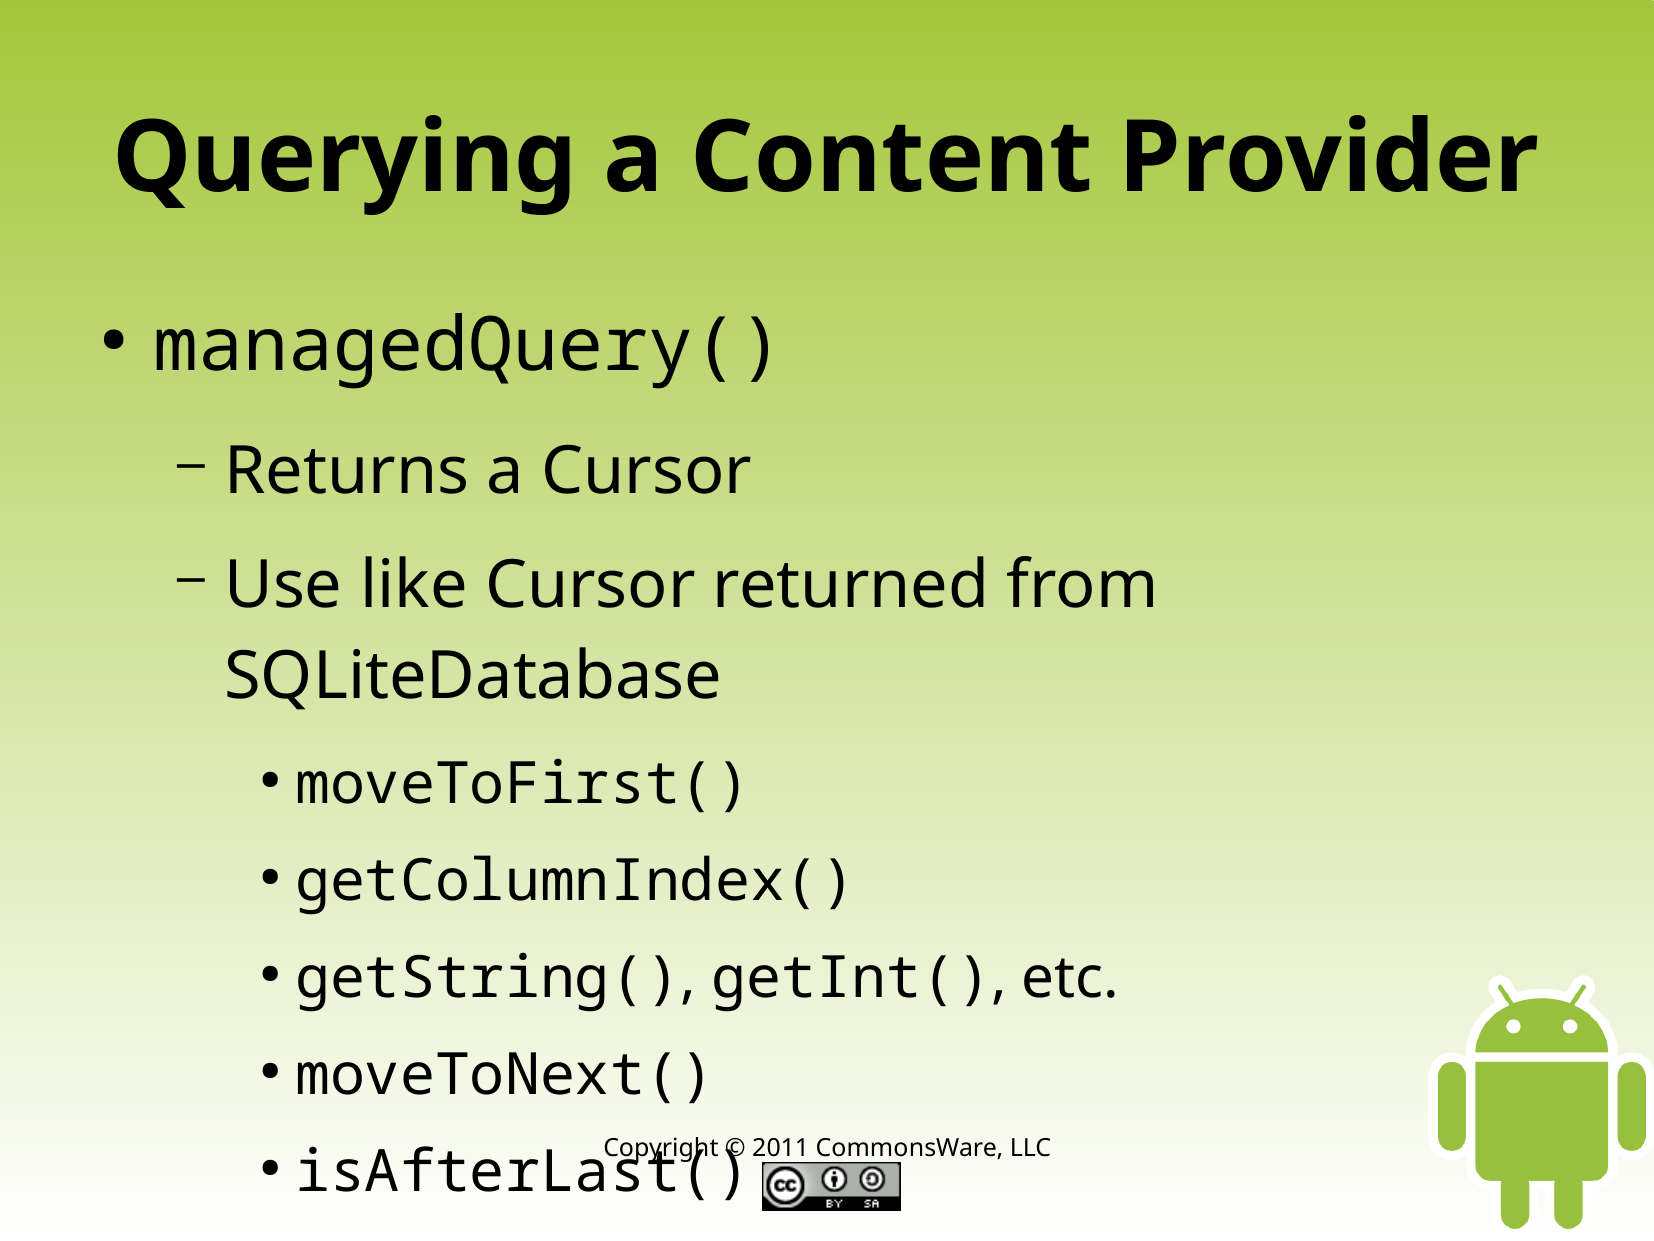

# Querying a Content Provider
managedQuery()
Returns a Cursor
Use like Cursor returned from SQLiteDatabase
moveToFirst()
getColumnIndex()
getString(), getInt(), etc.
moveToNext()
isAfterLast()